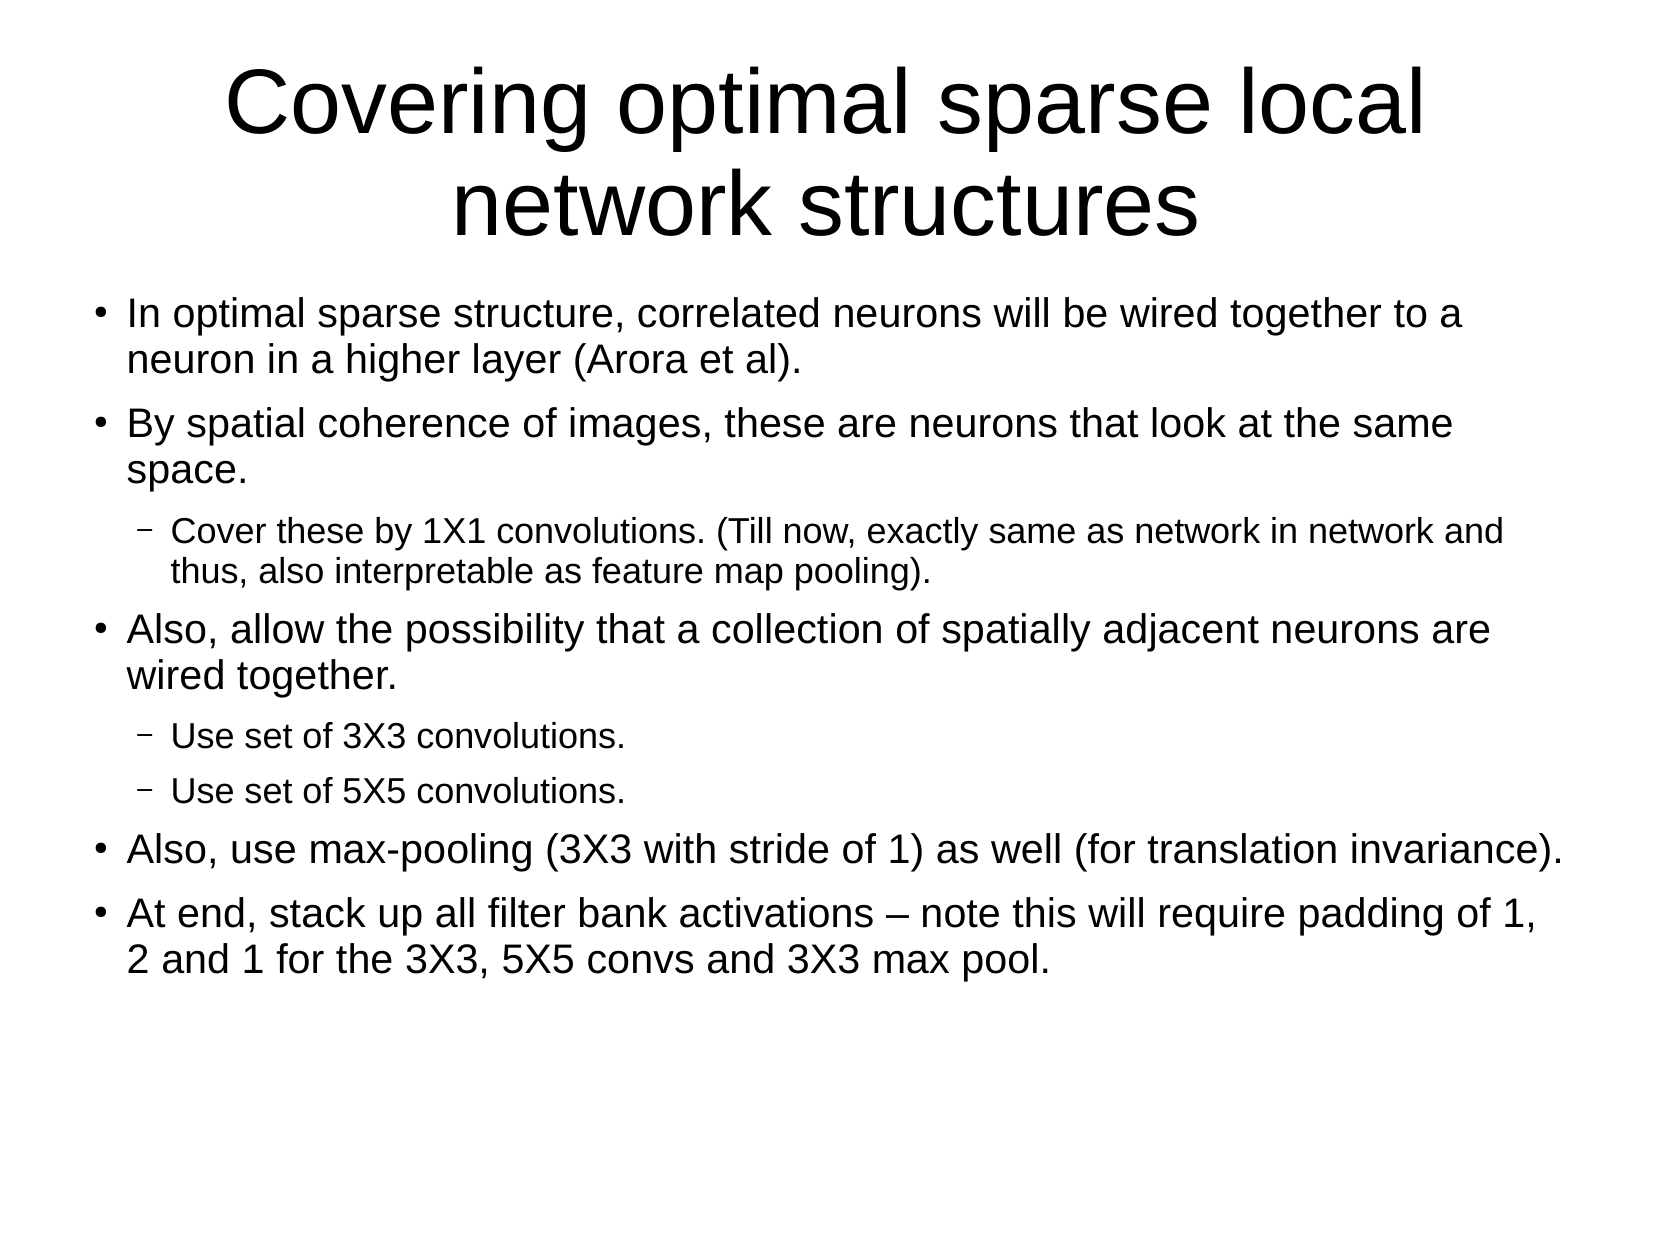

# Covering optimal sparse local network structures
In optimal sparse structure, correlated neurons will be wired together to a neuron in a higher layer (Arora et al).
By spatial coherence of images, these are neurons that look at the same space.
Cover these by 1X1 convolutions. (Till now, exactly same as network in network and thus, also interpretable as feature map pooling).
Also, allow the possibility that a collection of spatially adjacent neurons are wired together.
Use set of 3X3 convolutions.
Use set of 5X5 convolutions.
Also, use max-pooling (3X3 with stride of 1) as well (for translation invariance).
At end, stack up all filter bank activations – note this will require padding of 1, 2 and 1 for the 3X3, 5X5 convs and 3X3 max pool.